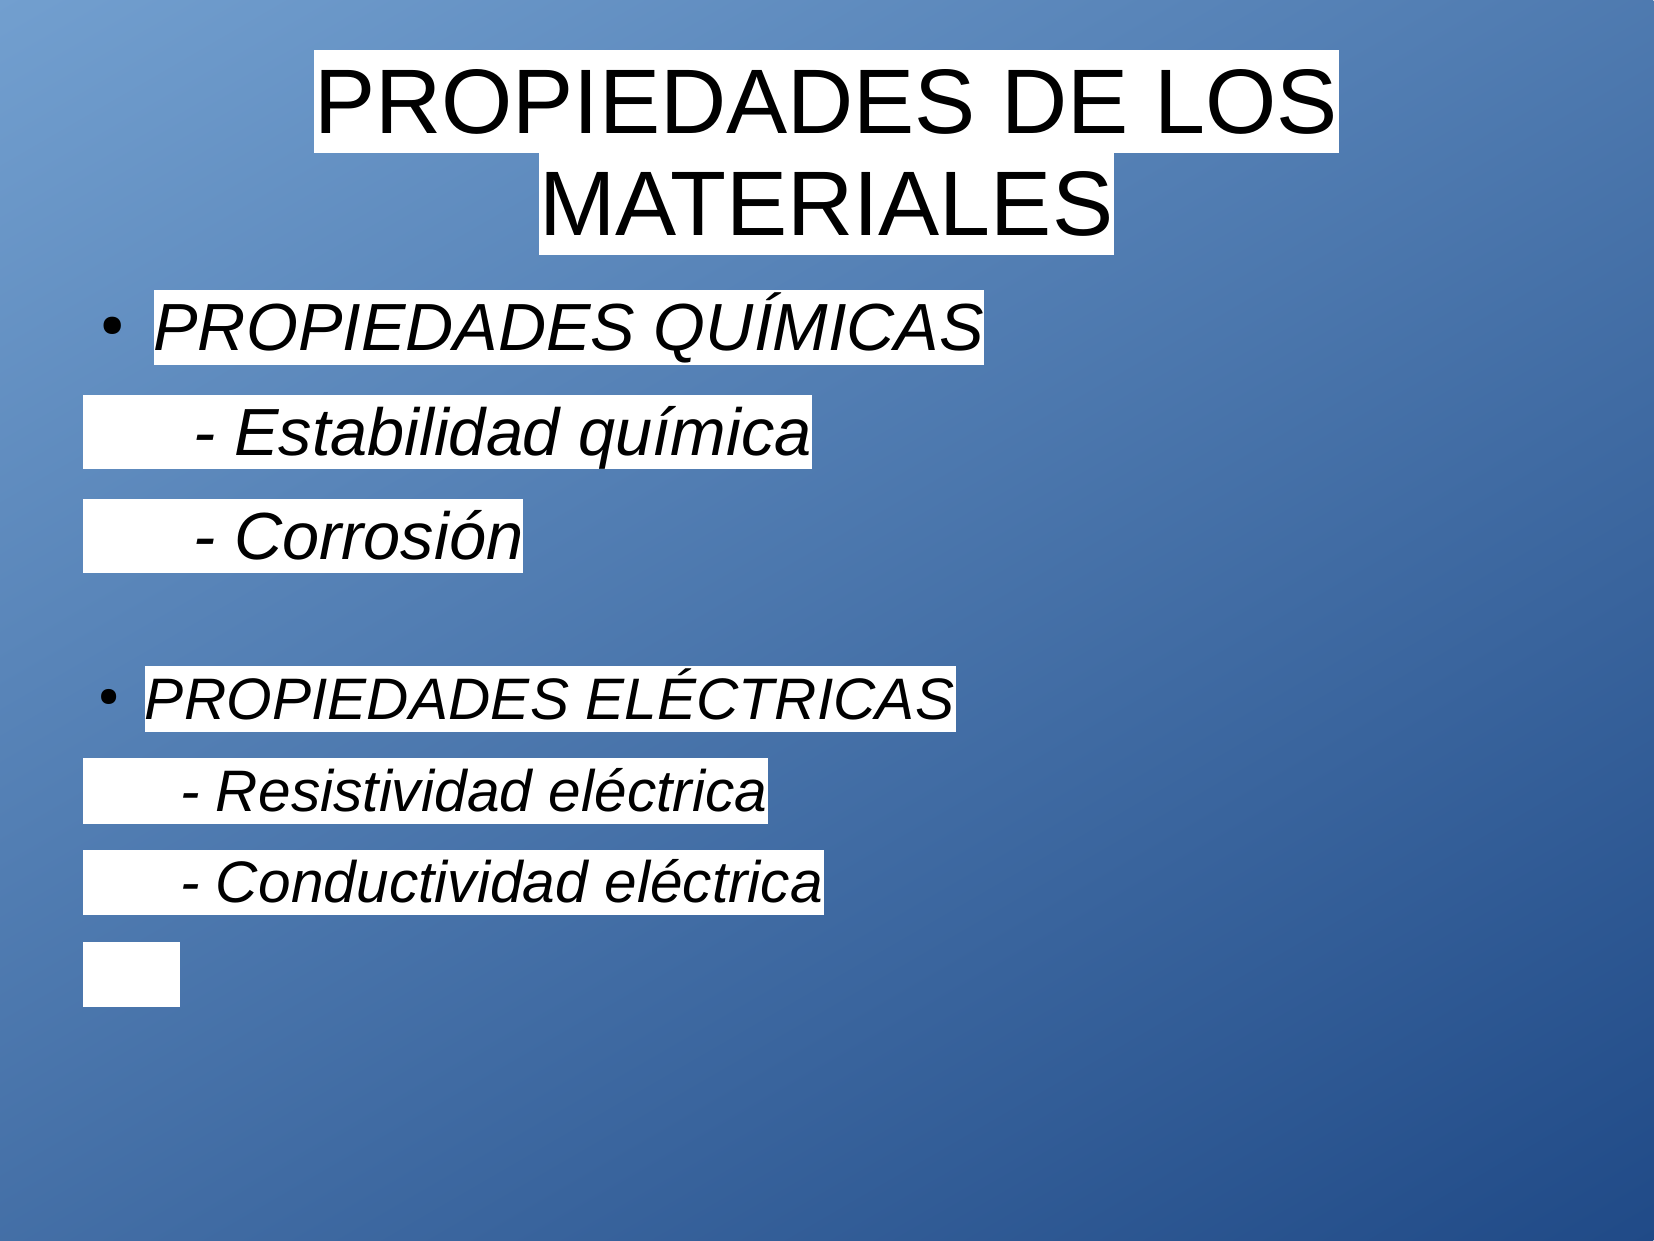

# PROPIEDADES DE LOS MATERIALES
PROPIEDADES QUÍMICAS
 - Estabilidad química
 - Corrosión
PROPIEDADES ELÉCTRICAS
 - Resistividad eléctrica
 - Conductividad eléctrica